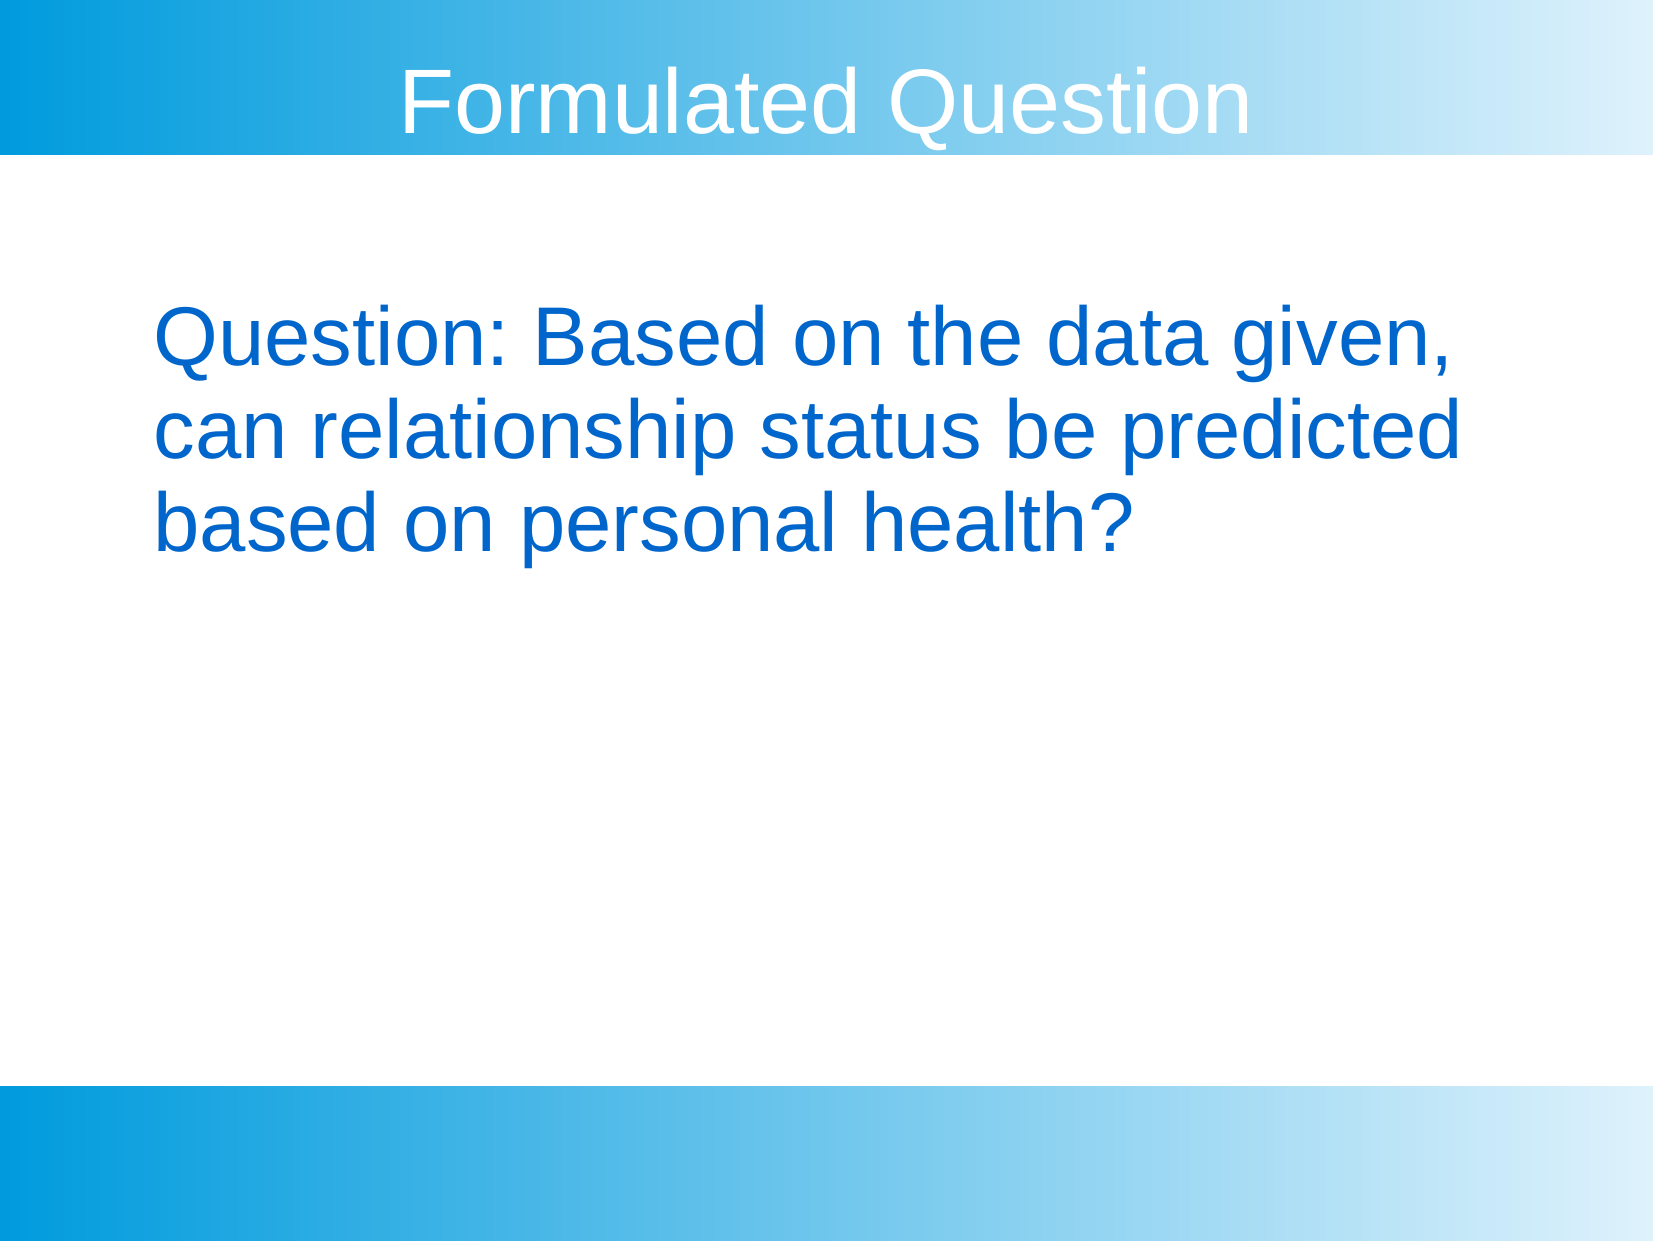

# Formulated Question
Question: Based on the data given, can relationship status be predicted based on personal health?